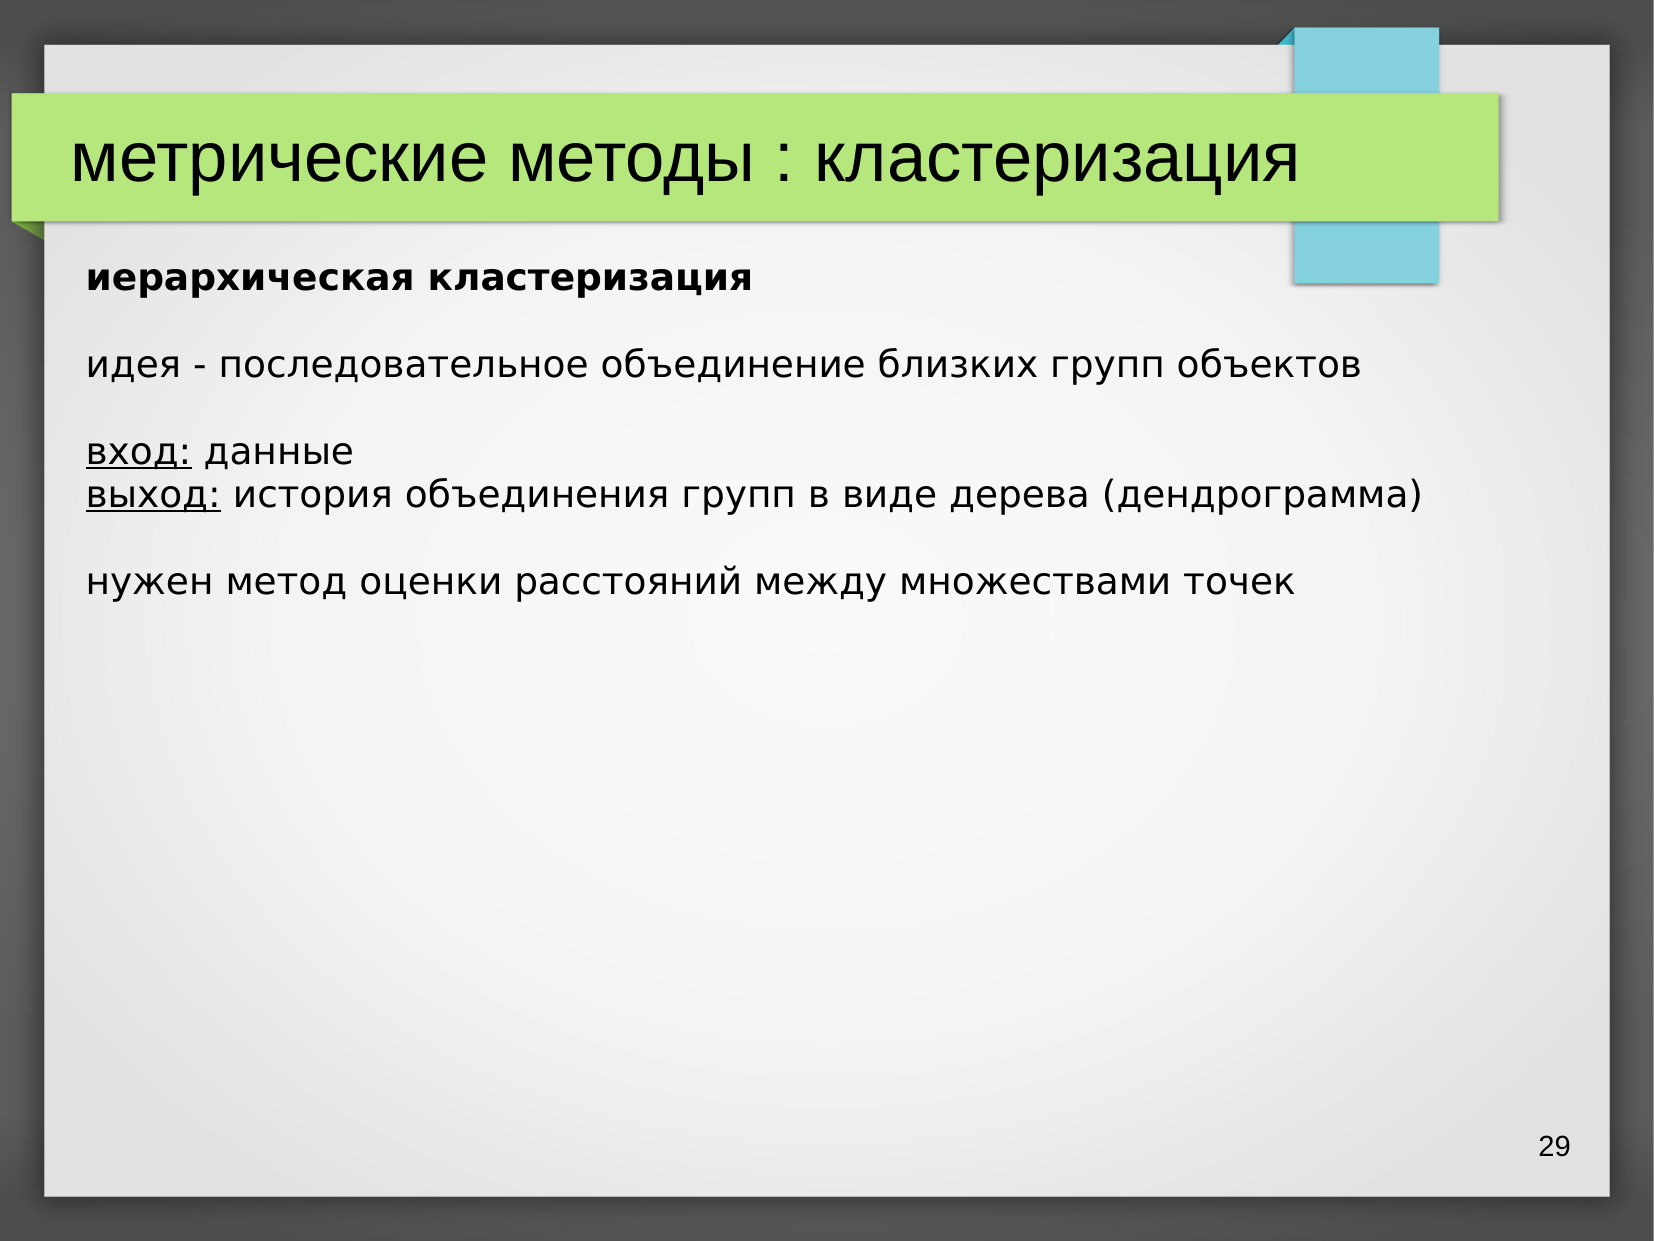

# метрические методы : кластеризация
иерархическая кластеризация
идея - последовательное объединение близких групп объектов
вход: данные
выход: история объединения групп в виде дерева (дендрограмма)
нужен метод оценки расстояний между множествами точек
29